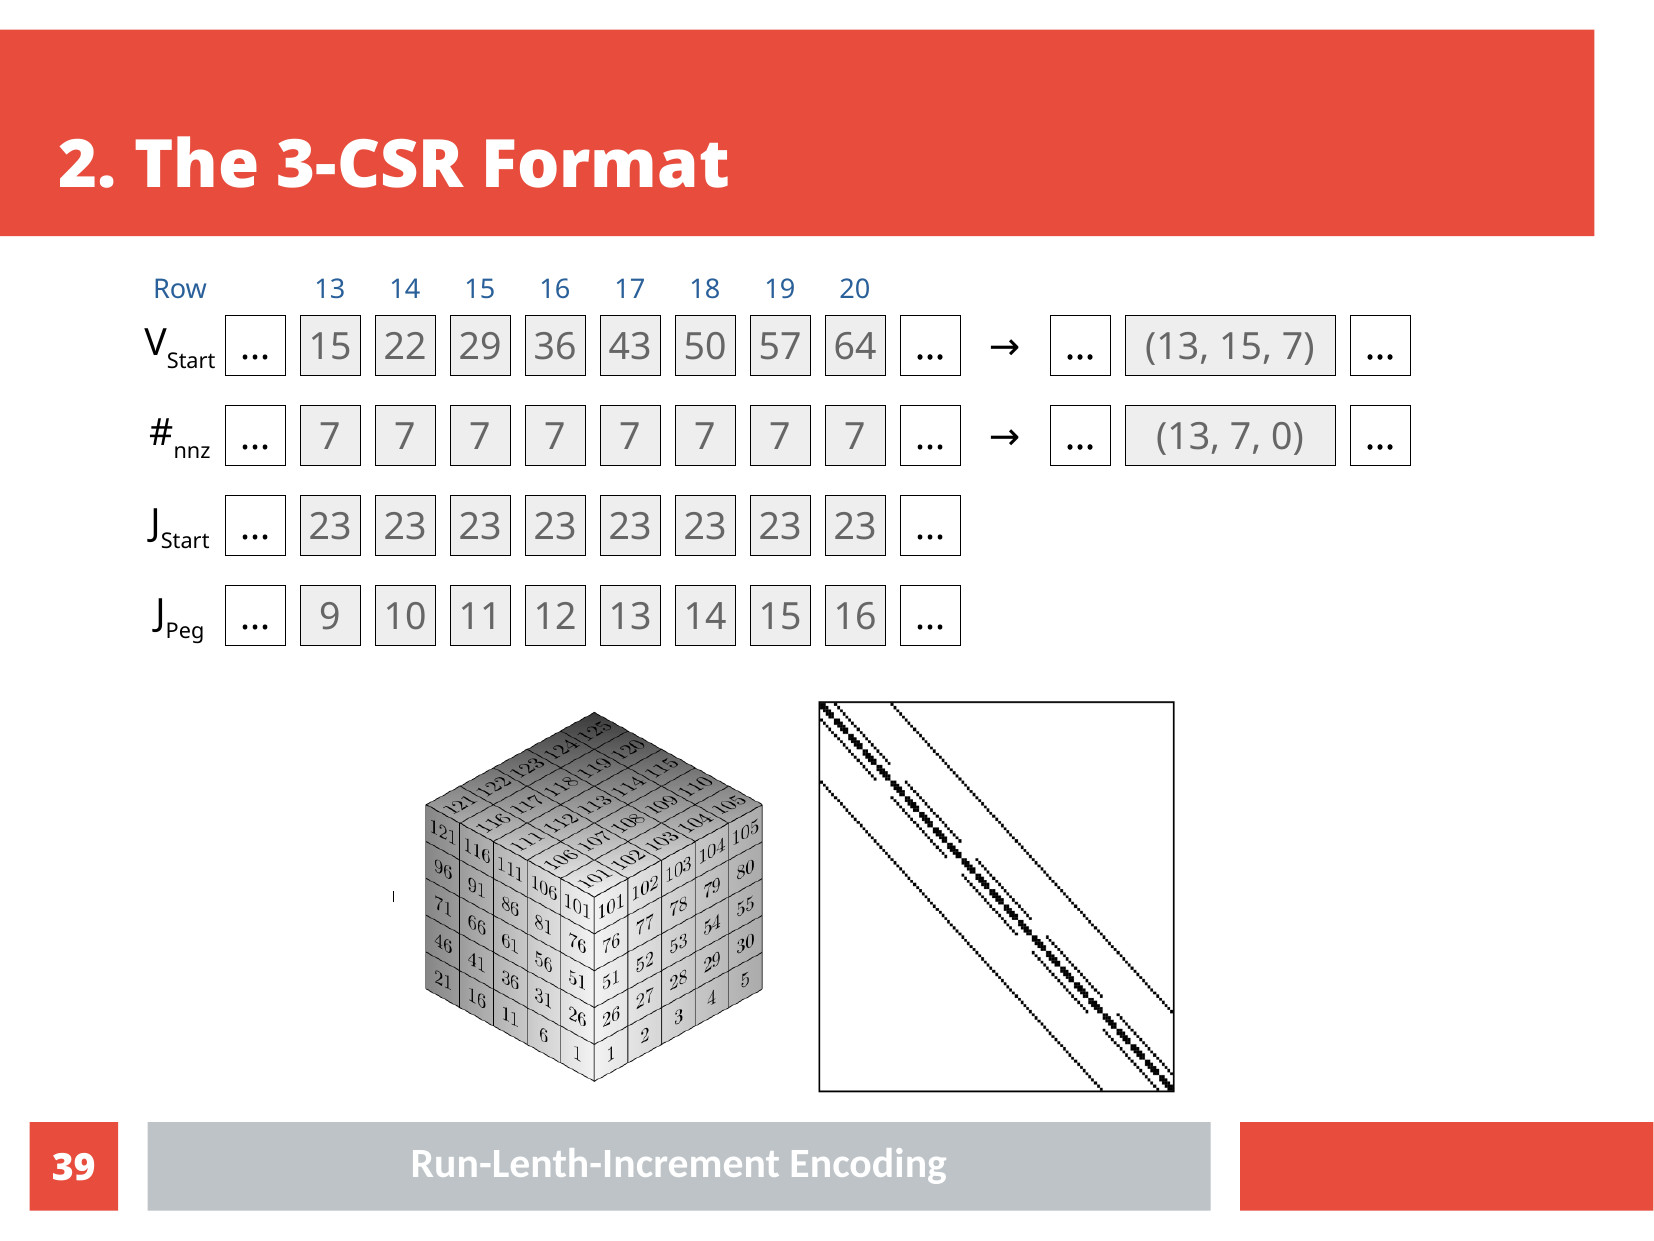

# 2. The 3-CSR Format
Row
13
14
15
16
17
18
19
20
VStart
...
15
22
29
36
43
50
57
64
...
...
→
...
...
(13, 15, 7)
...
...
#nnz
...
7
7
7
7
7
7
7
7
7
7
7
7
7
7
7
7
...
→
...
...
(13, 7, 0)
...
...
JStart
...
7
23
7
23
7
23
7
23
7
23
7
23
7
23
7
23
...
JPeg
...
7
9
7
10
7
11
7
12
7
13
7
14
7
15
7
16
...
39
Run-Lenth-Increment Encoding